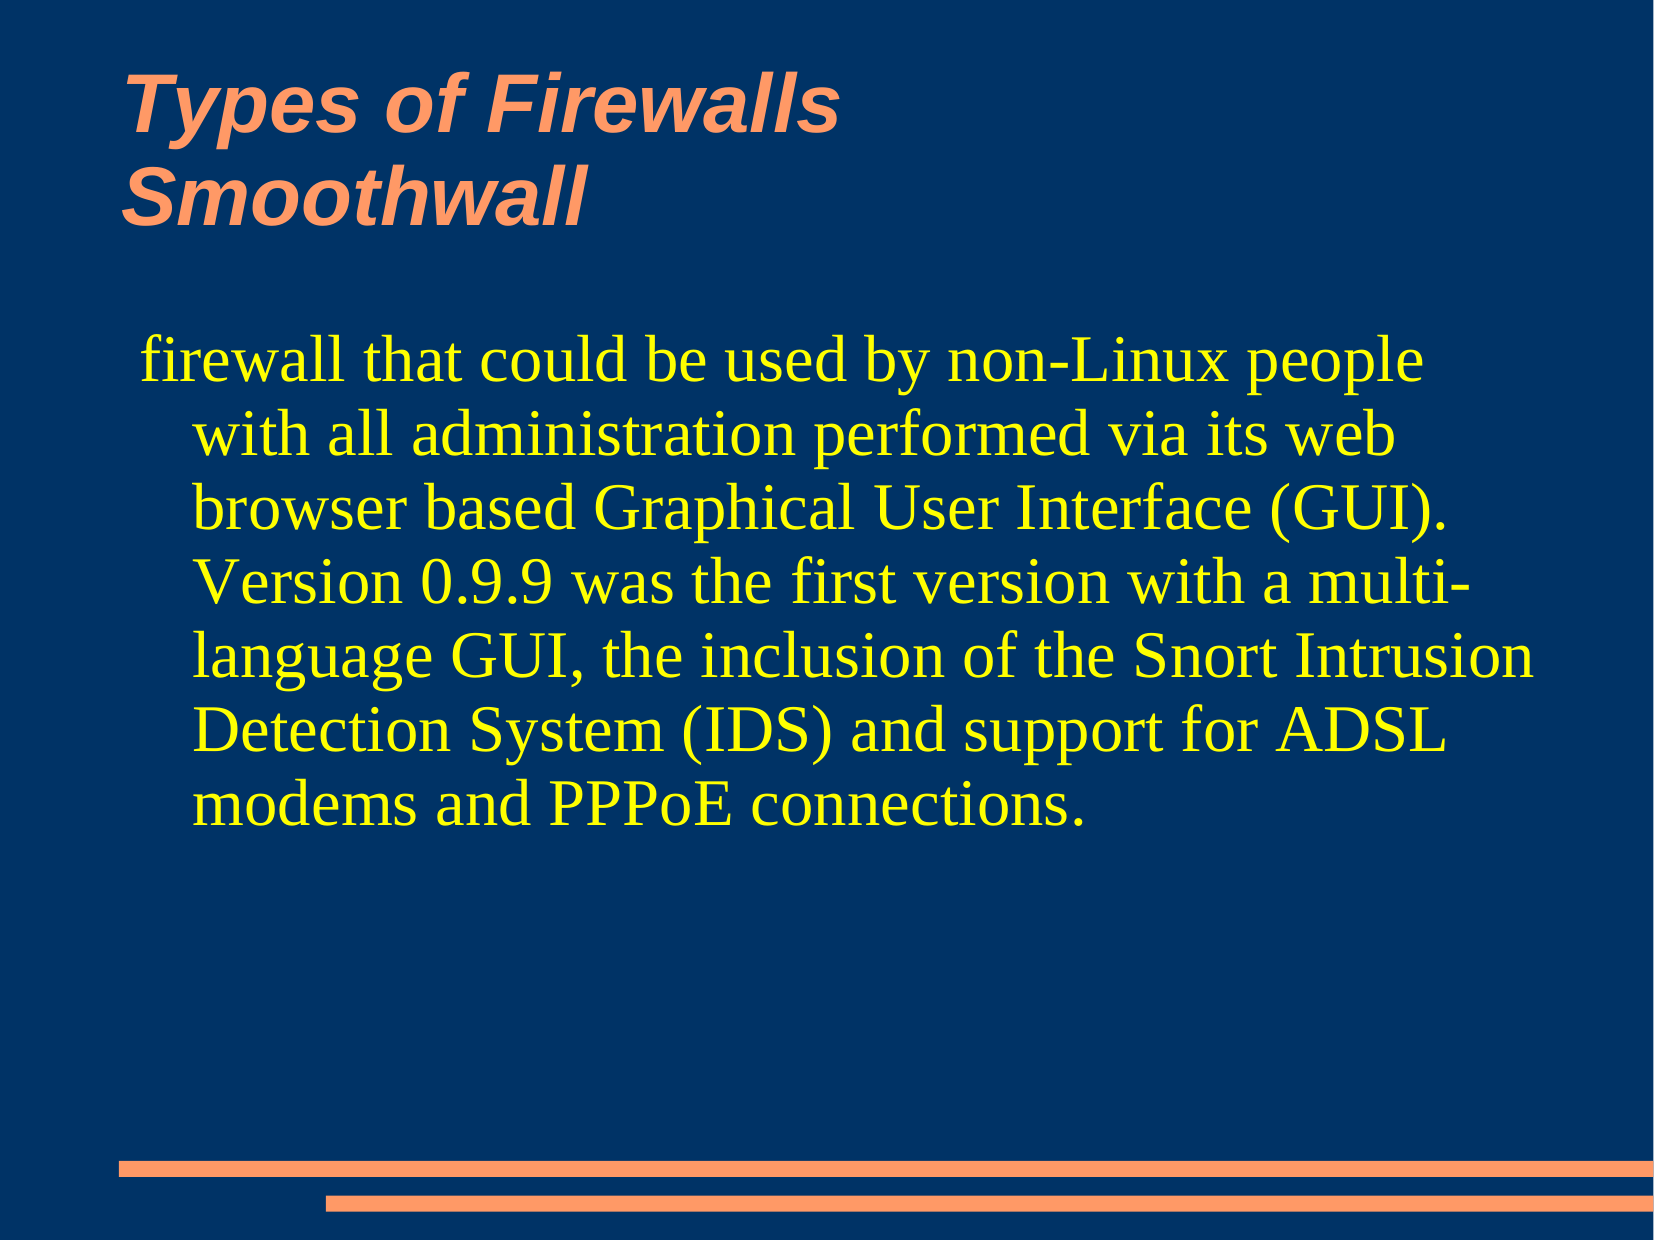

# Types of Firewalls Smoothwall
firewall that could be used by non-Linux people with all administration performed via its web browser based Graphical User Interface (GUI). Version 0.9.9 was the first version with a multi-language GUI, the inclusion of the Snort Intrusion Detection System (IDS) and support for ADSL modems and PPPoE connections.